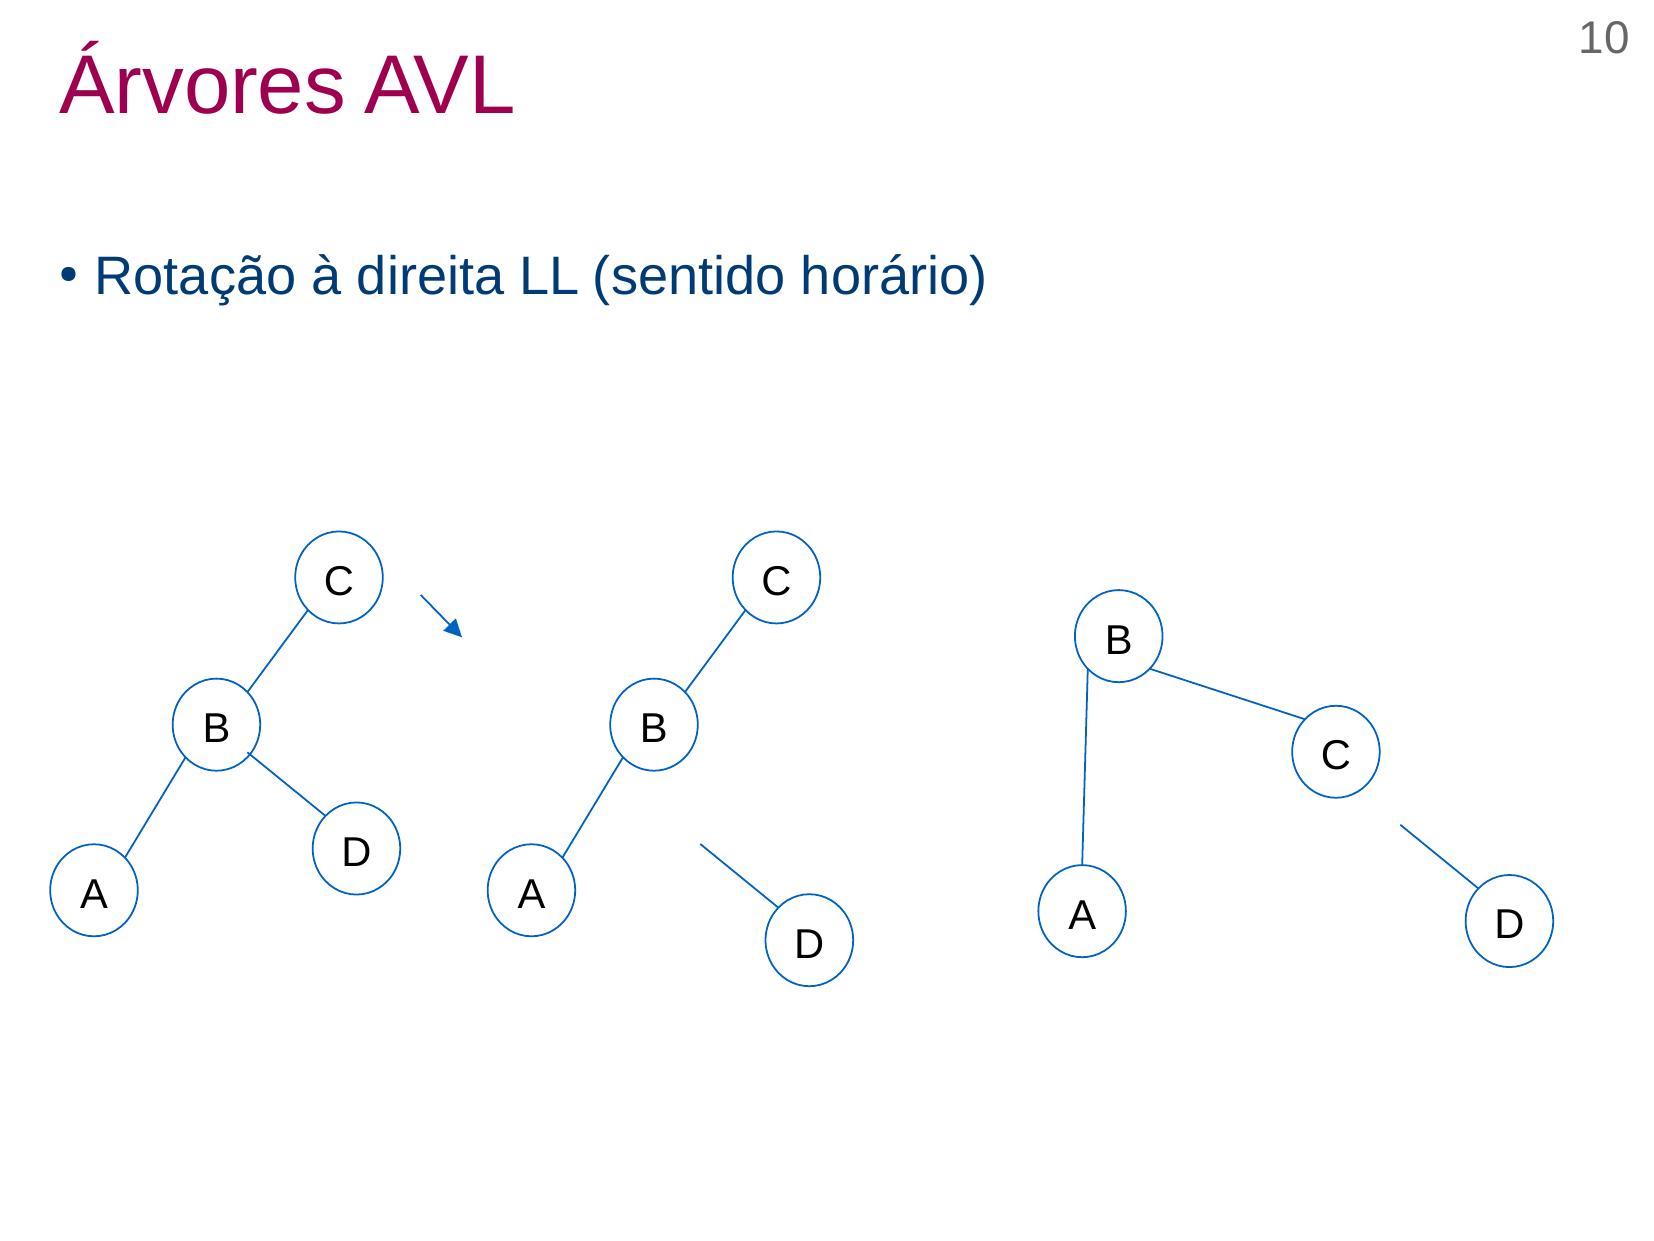

10
# Árvores AVL
Rotação à direita LL (sentido horário)
C
C
B
B
B
C
D
A
A
A
D
D